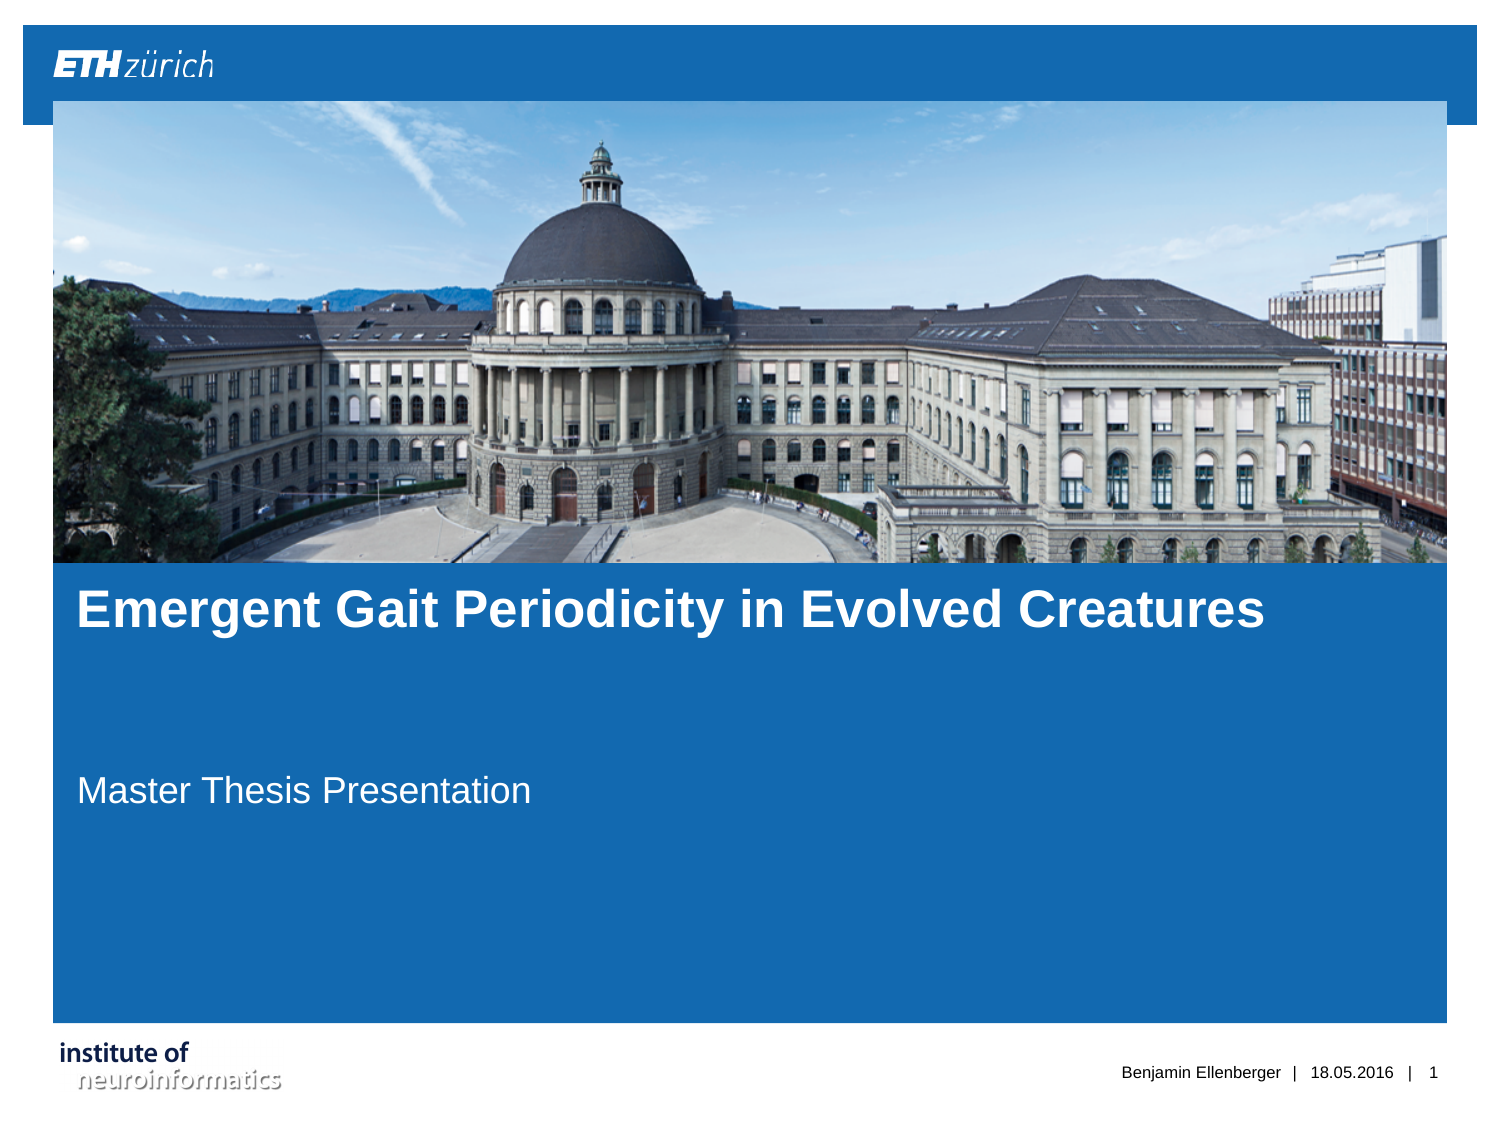

# Emergent Gait Periodicity in Evolved Creatures
Master Thesis Presentation
First name Surname (edit via “View” > “Header & Footer”)
12.12.2014
1